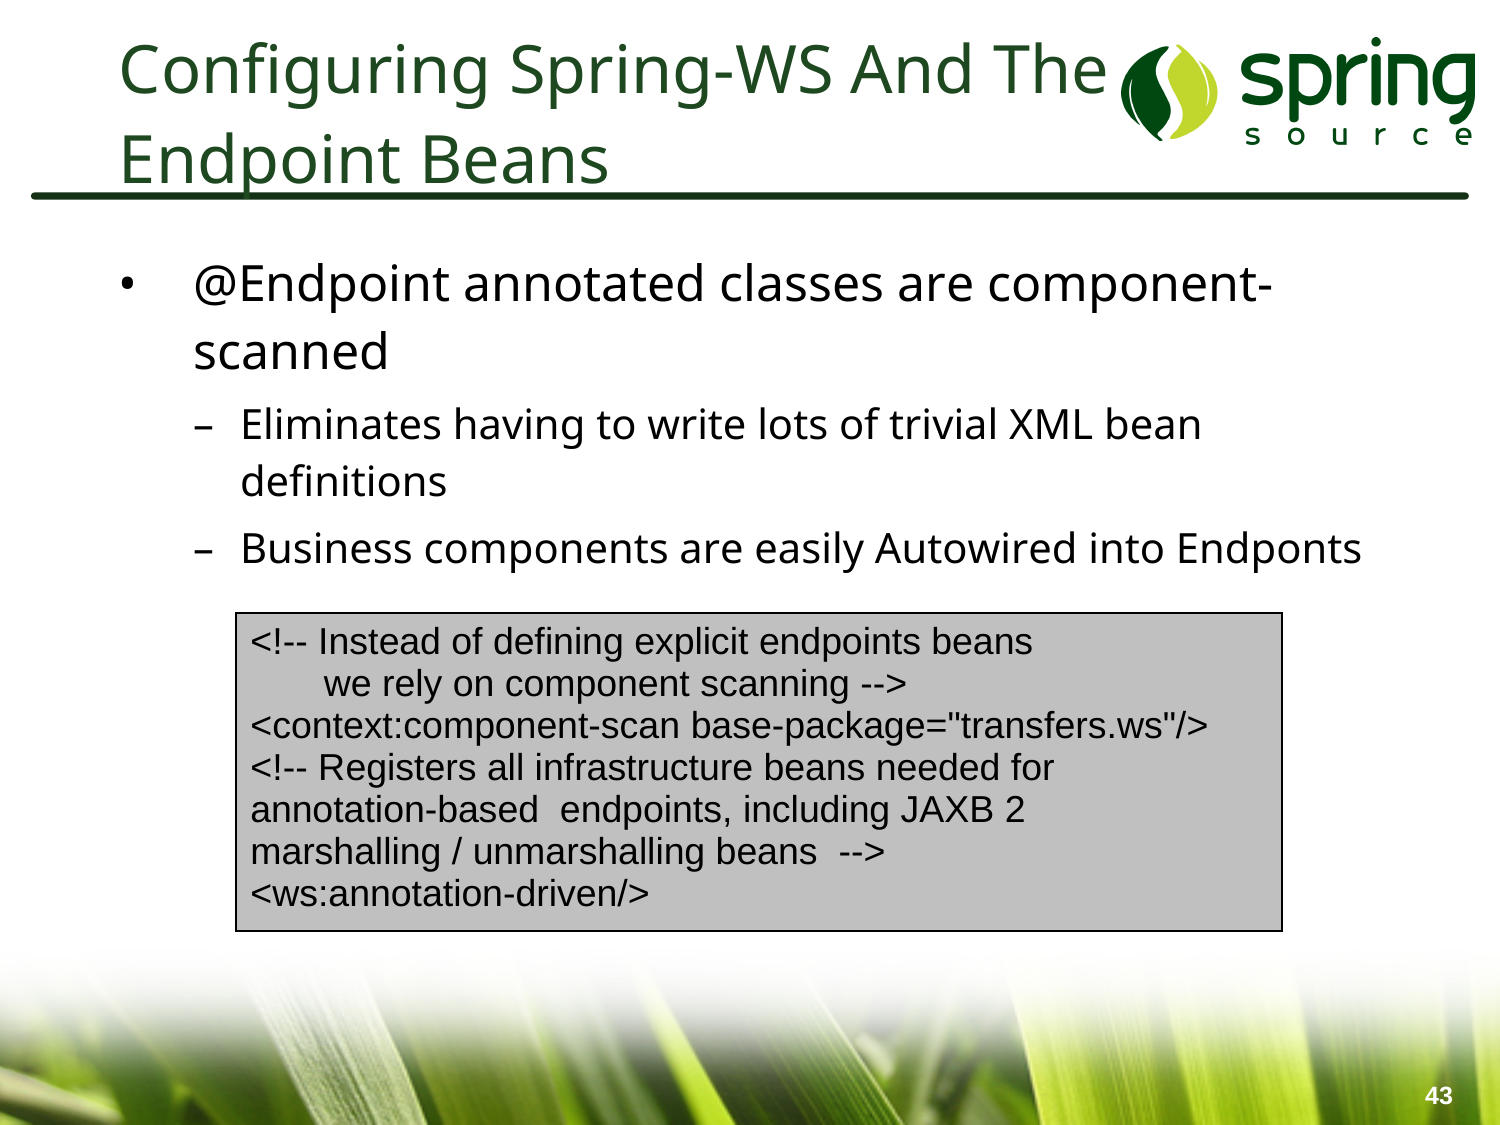

# Configuring Spring-WS And The Endpoint Beans
@Endpoint annotated classes are component-scanned
Eliminates having to write lots of trivial XML bean definitions
Business components are easily Autowired into Endponts
<!-- Instead of defining explicit endpoints beans
 we rely on component scanning -->
<context:component-scan base-package="transfers.ws"/>
<!-- Registers all infrastructure beans needed for
annotation-based endpoints, including JAXB 2
marshalling / unmarshalling beans -->
<ws:annotation-driven/>